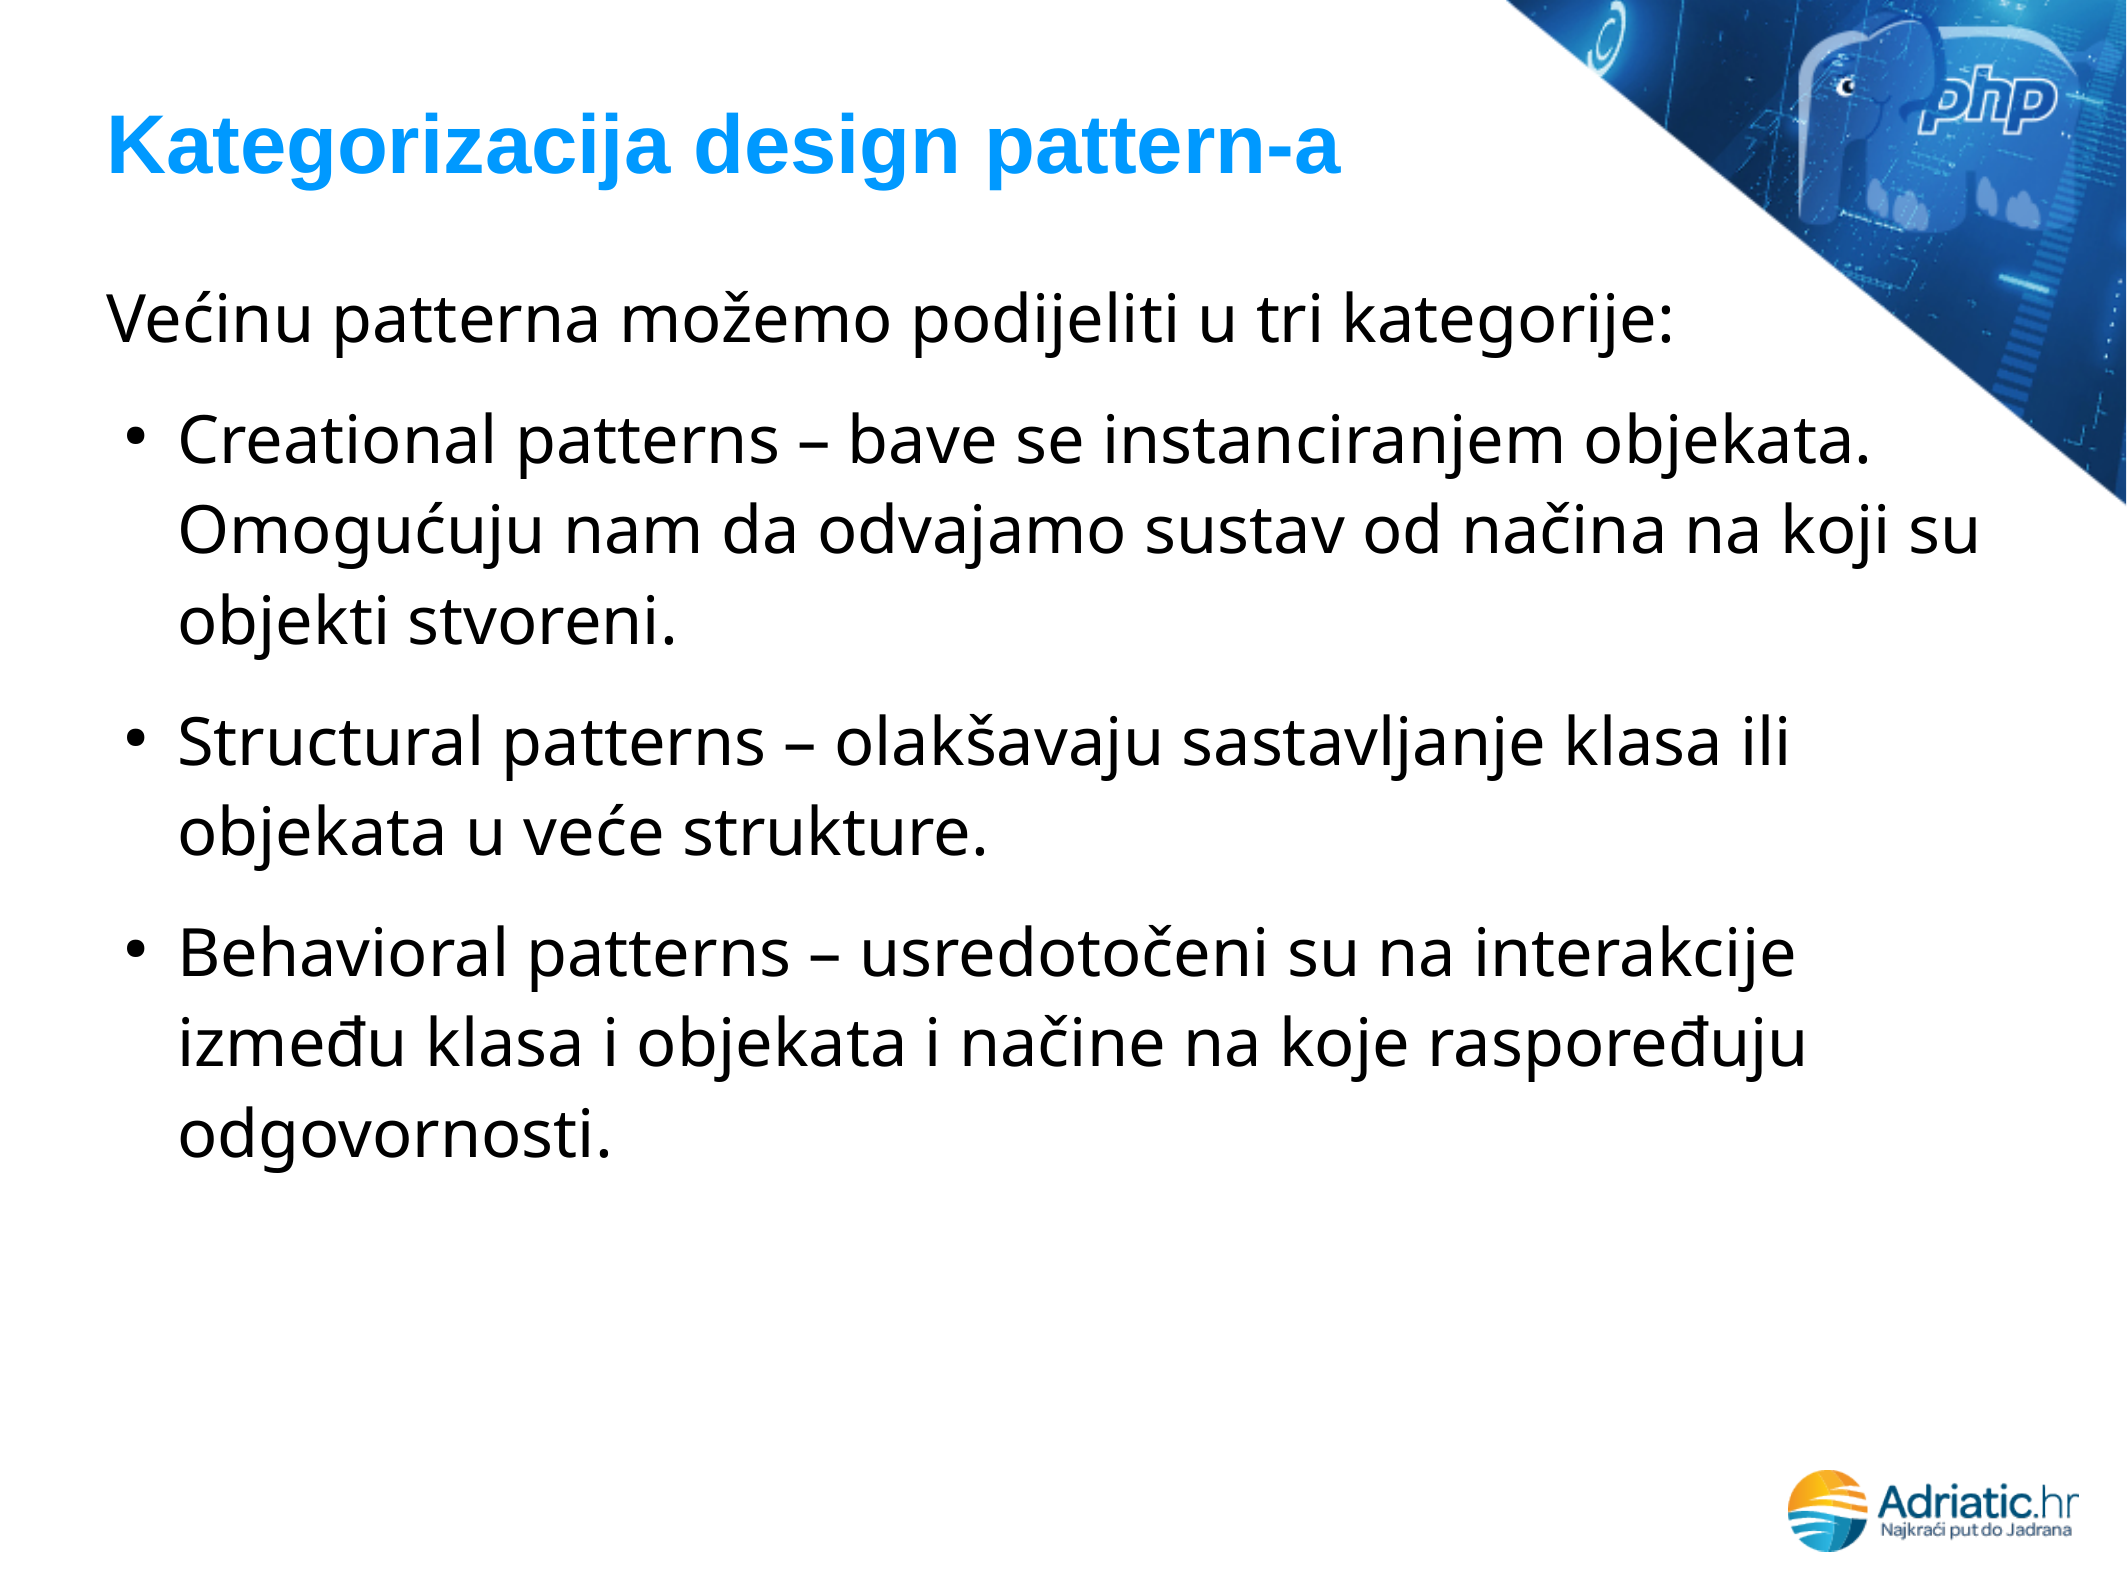

# Kategorizacija design pattern-a
Većinu patterna možemo podijeliti u tri kategorije:
Creational patterns – bave se instanciranjem objekata. Omogućuju nam da odvajamo sustav od načina na koji su objekti stvoreni.
Structural patterns – olakšavaju sastavljanje klasa ili objekata u veće strukture.
Behavioral patterns – usredotočeni su na interakcije između klasa i objekata i načine na koje raspoređuju odgovornosti.